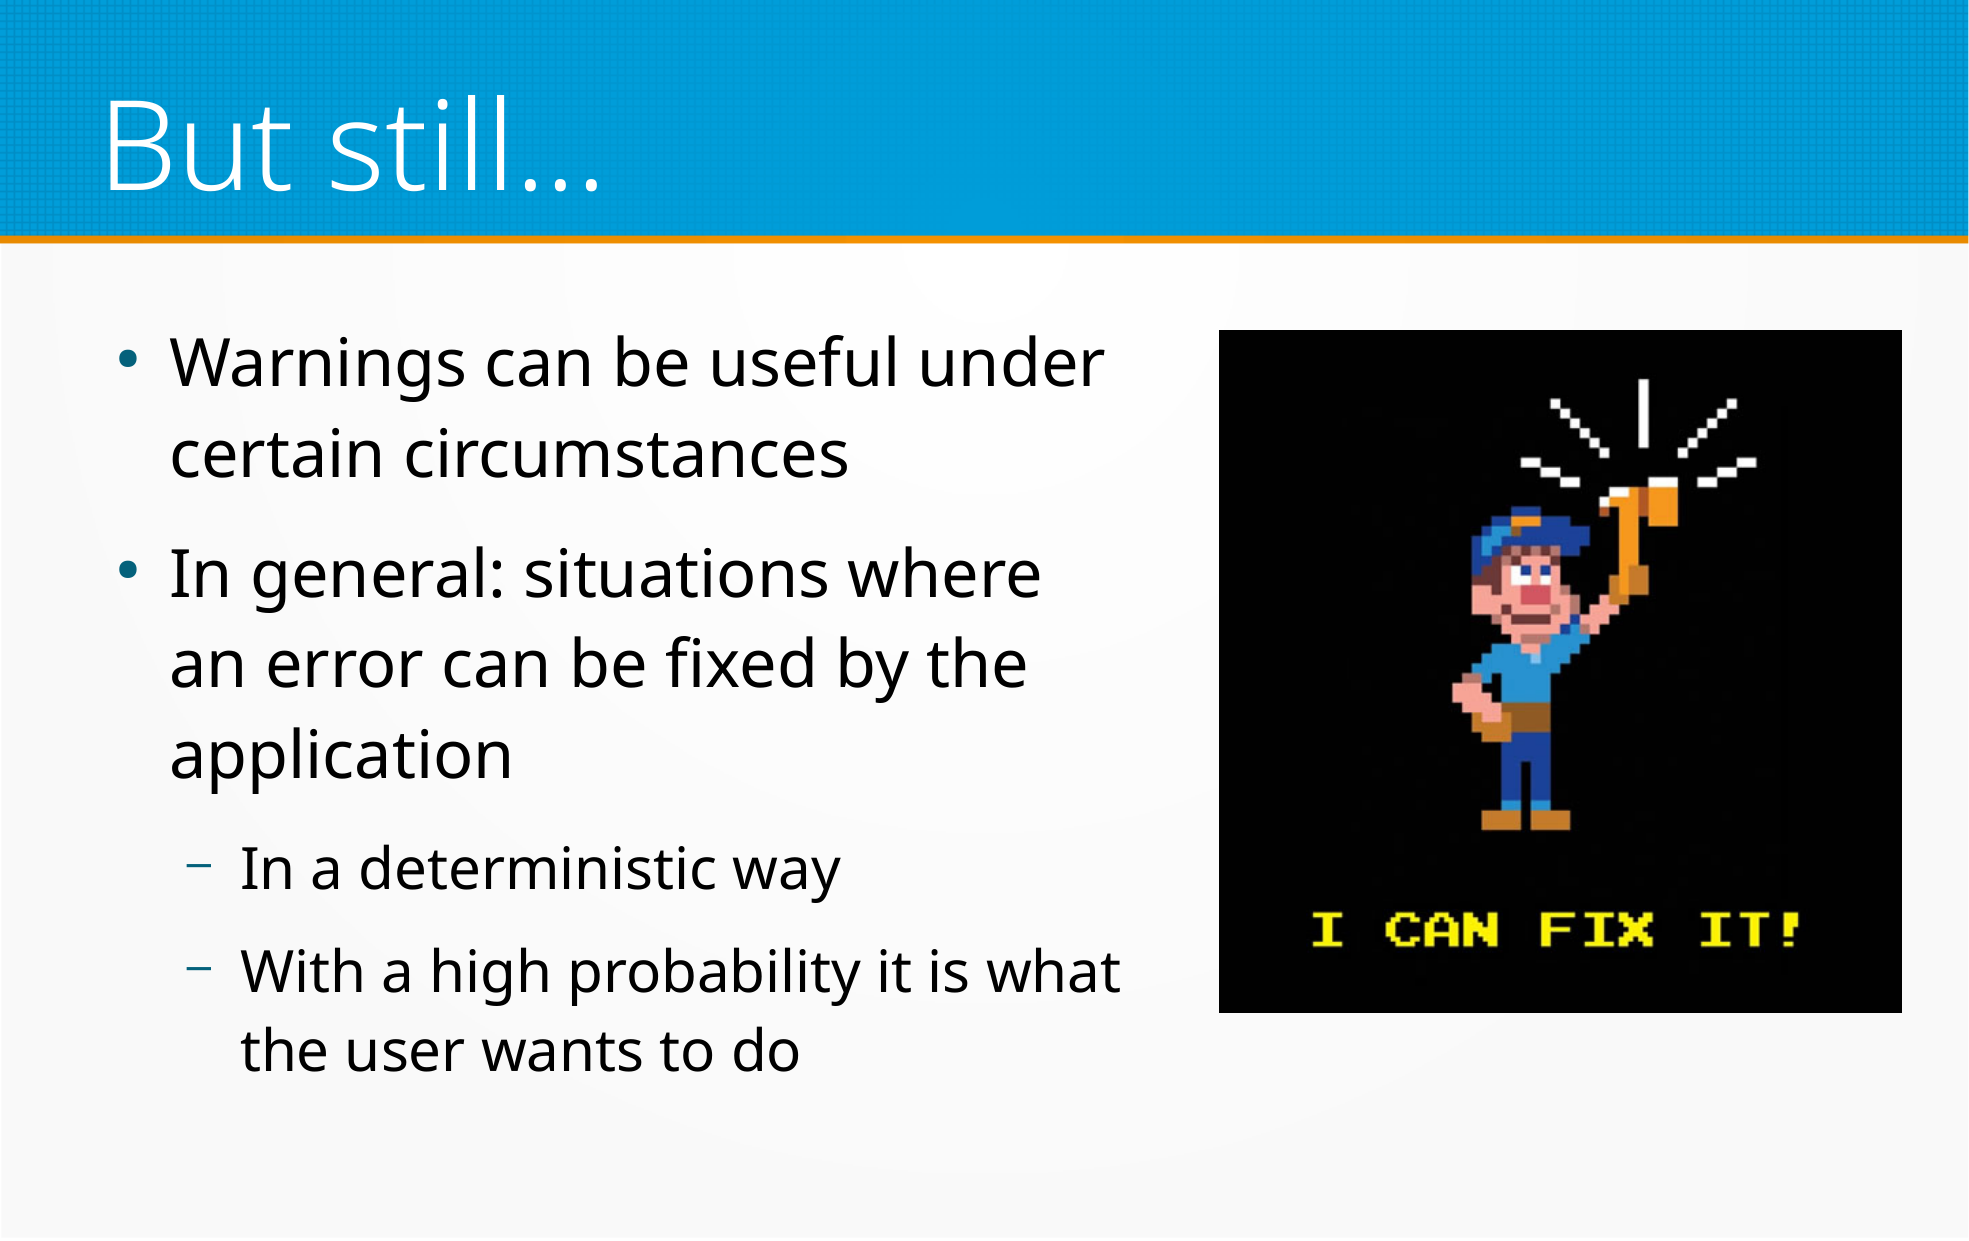

# But still...
Warnings can be useful under certain circumstances
In general: situations where an error can be fixed by the application
In a deterministic way
With a high probability it is what the user wants to do